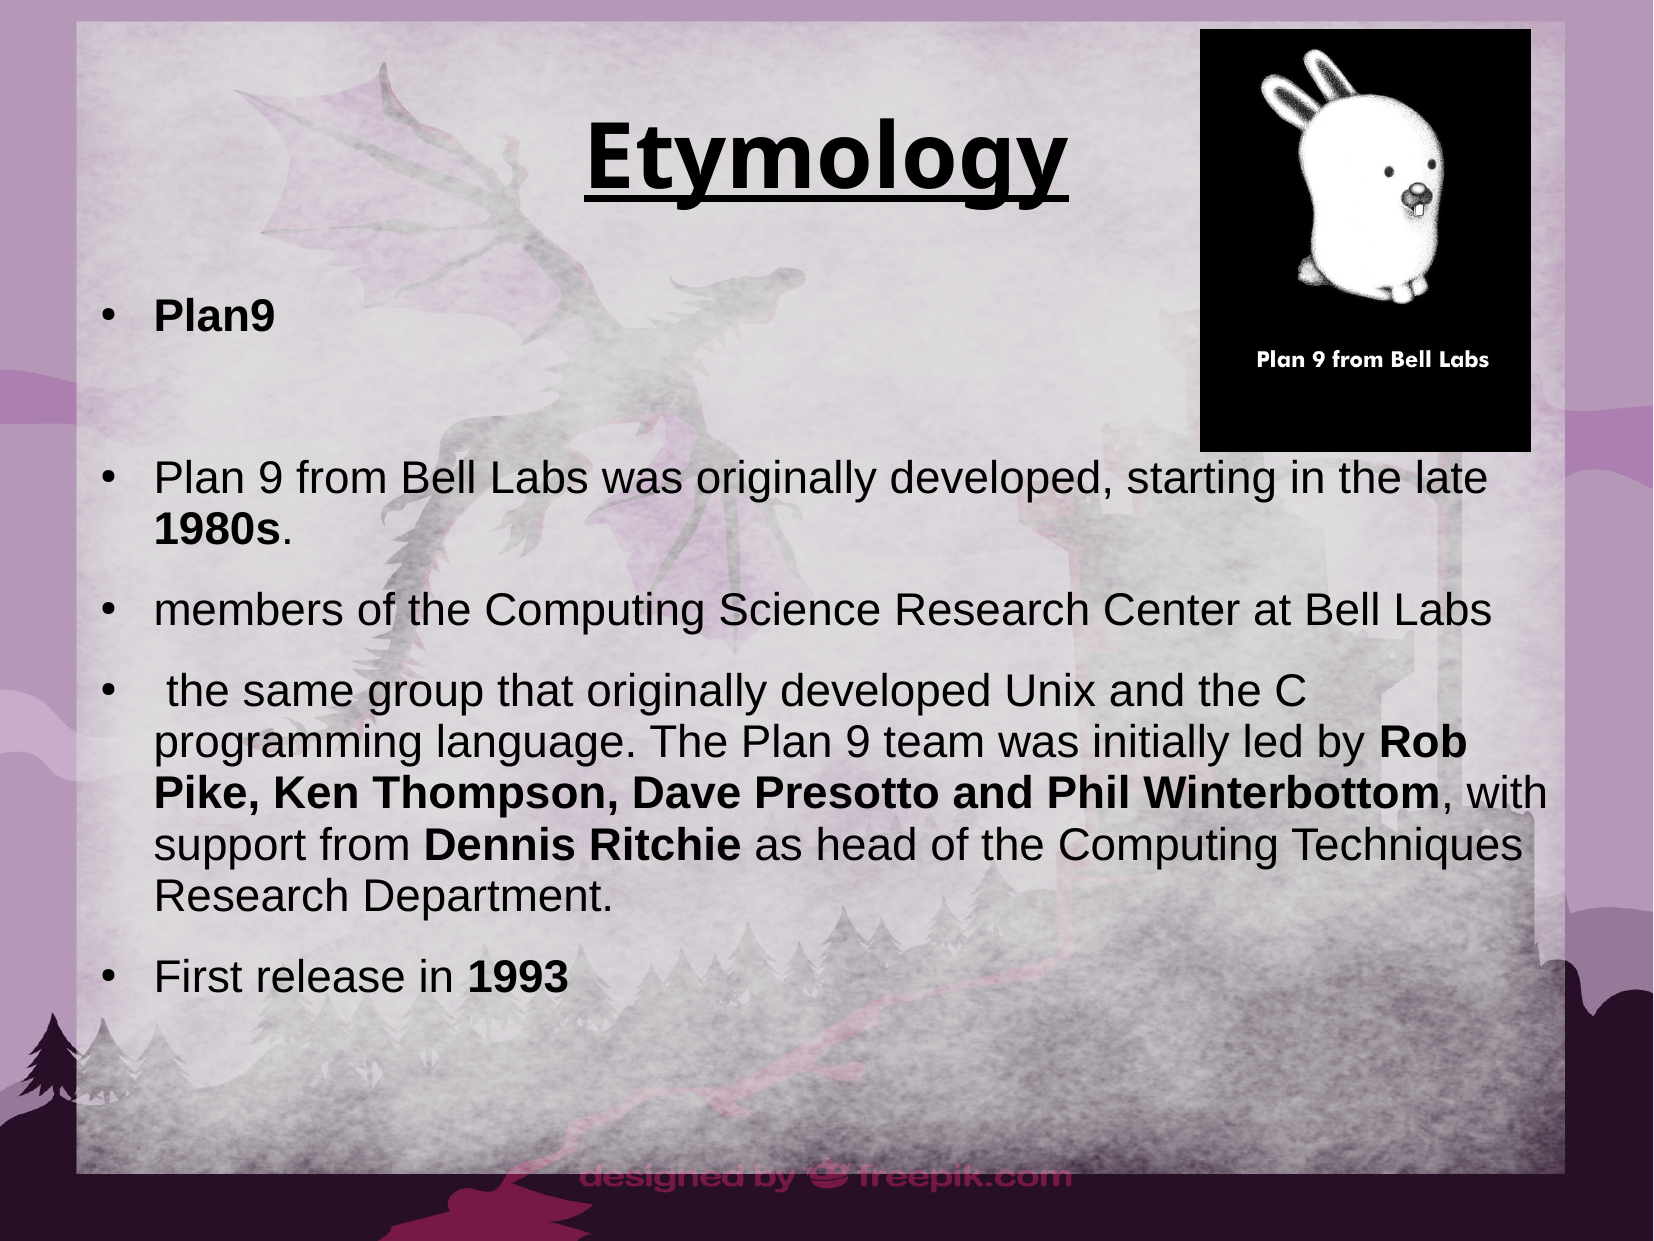

# Etymology
Plan9
Plan 9 from Bell Labs was originally developed, starting in the late 1980s.
members of the Computing Science Research Center at Bell Labs
 the same group that originally developed Unix and the C programming language. The Plan 9 team was initially led by Rob Pike, Ken Thompson, Dave Presotto and Phil Winterbottom, with support from Dennis Ritchie as head of the Computing Techniques Research Department.
First release in 1993